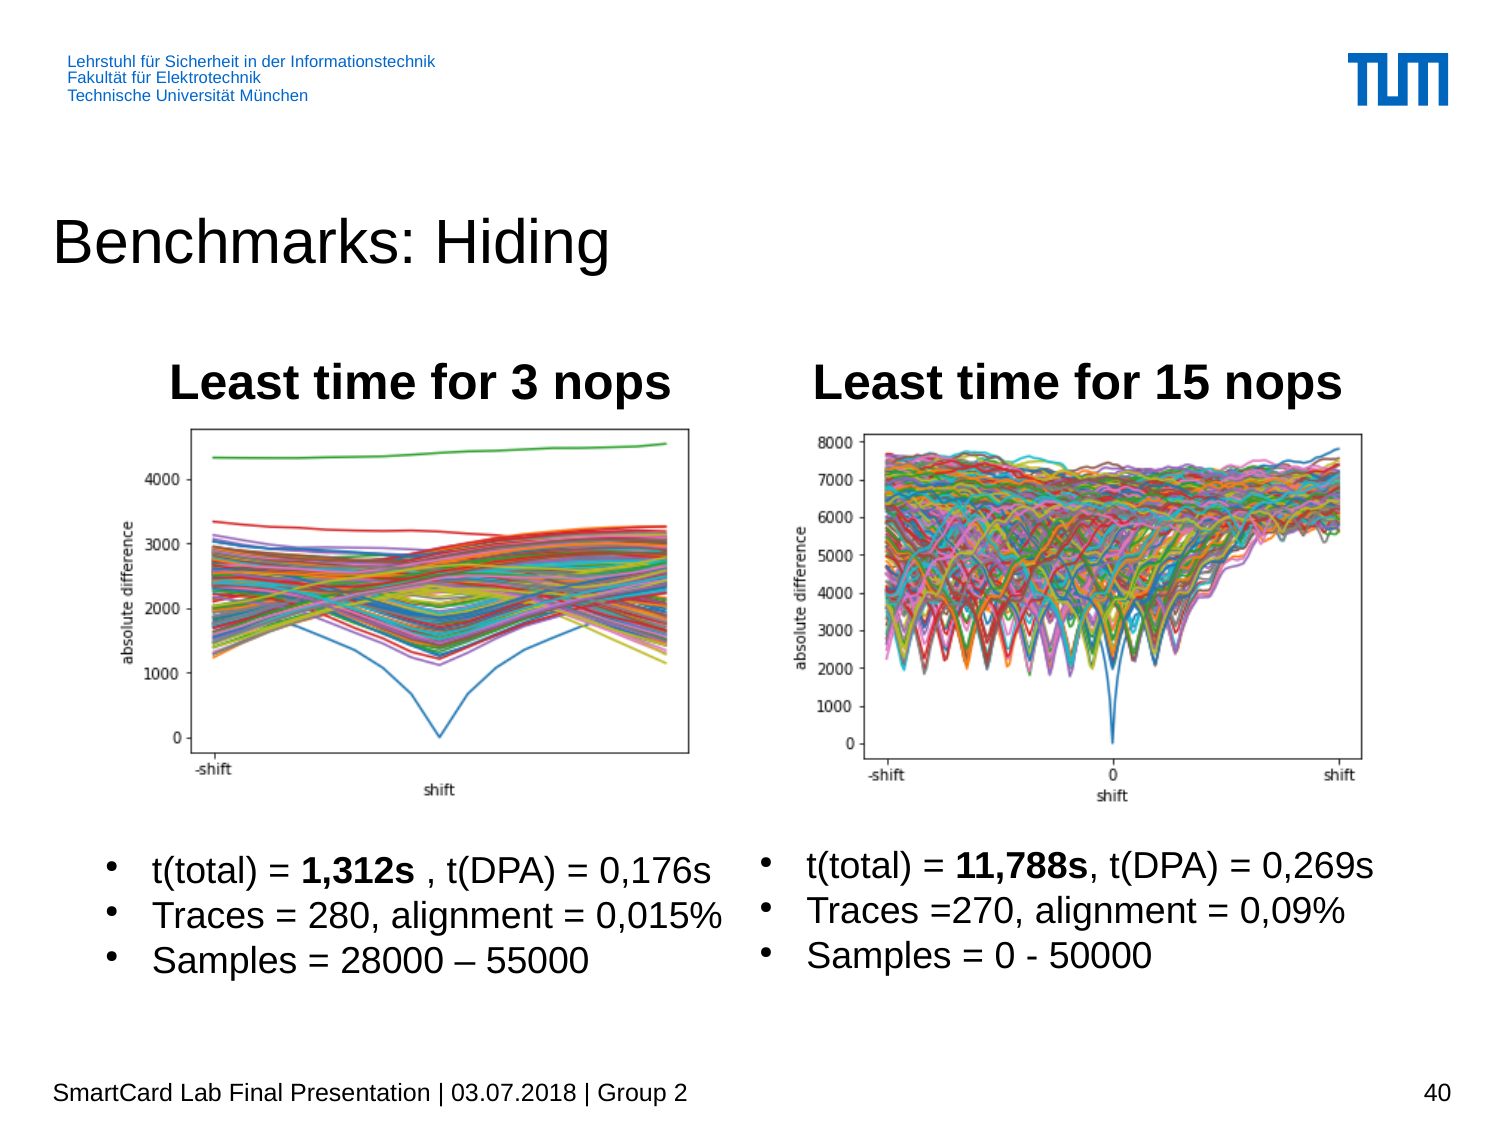

# Benchmarks: Hiding
Least time for 3 nops
Least time for 15 nops
t(total) = 11,788s, t(DPA) = 0,269s
Traces =270, alignment = 0,09%
Samples = 0 - 50000
t(total) = 1,312s , t(DPA) = 0,176s
Traces = 280, alignment = 0,015%
Samples = 28000 – 55000
SmartCard Lab Final Presentation | 03.07.2018 | Group 2
40